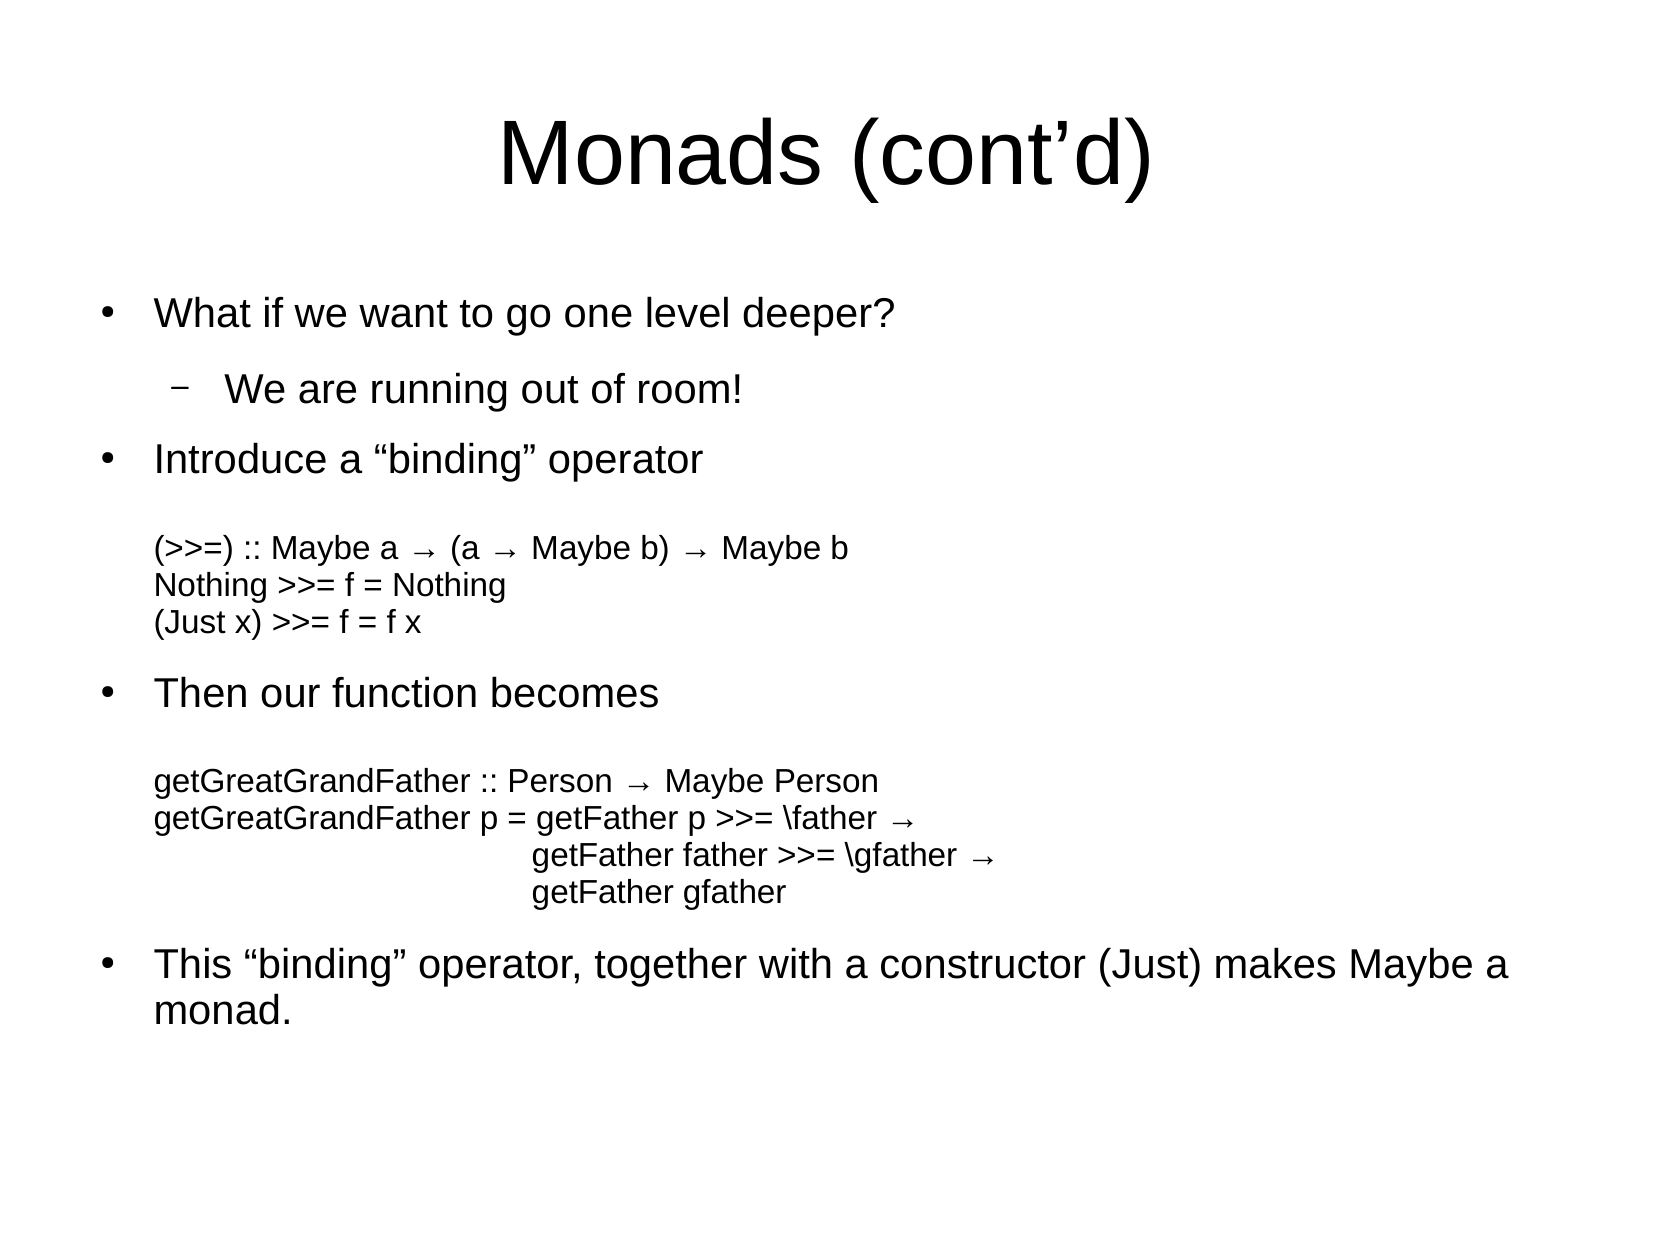

# Monads (cont’d)
What if we want to go one level deeper?
We are running out of room!
Introduce a “binding” operator
(>>=) :: Maybe a → (a → Maybe b) → Maybe b
Nothing >>= f = Nothing
(Just x) >>= f = f x
Then our function becomes
getGreatGrandFather :: Person → Maybe Person
getGreatGrandFather p = getFather p >>= \father →
 getFather father >>= \gfather →
 getFather gfather
This “binding” operator, together with a constructor (Just) makes Maybe a monad.